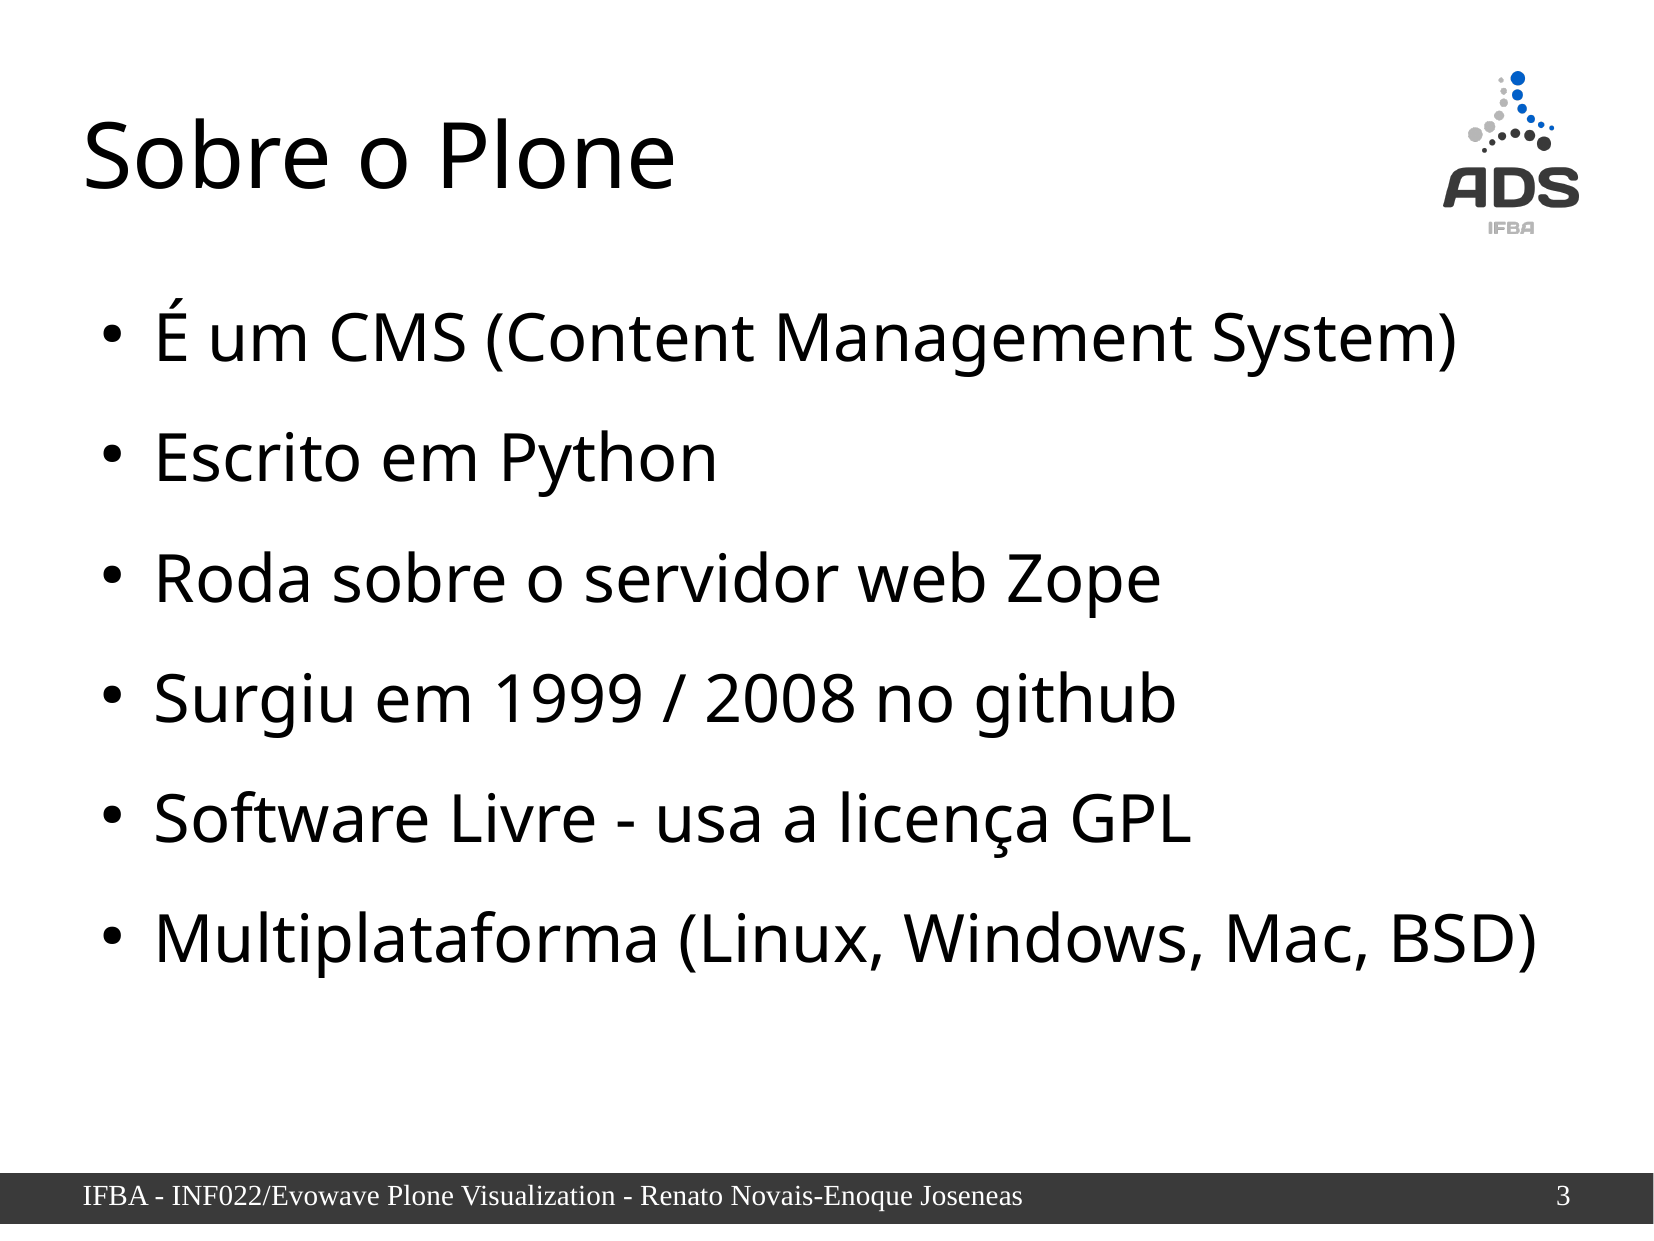

# Sobre o Plone
É um CMS (Content Management System)
Escrito em Python
Roda sobre o servidor web Zope
Surgiu em 1999 / 2008 no github
Software Livre - usa a licença GPL
Multiplataforma (Linux, Windows, Mac, BSD)
3